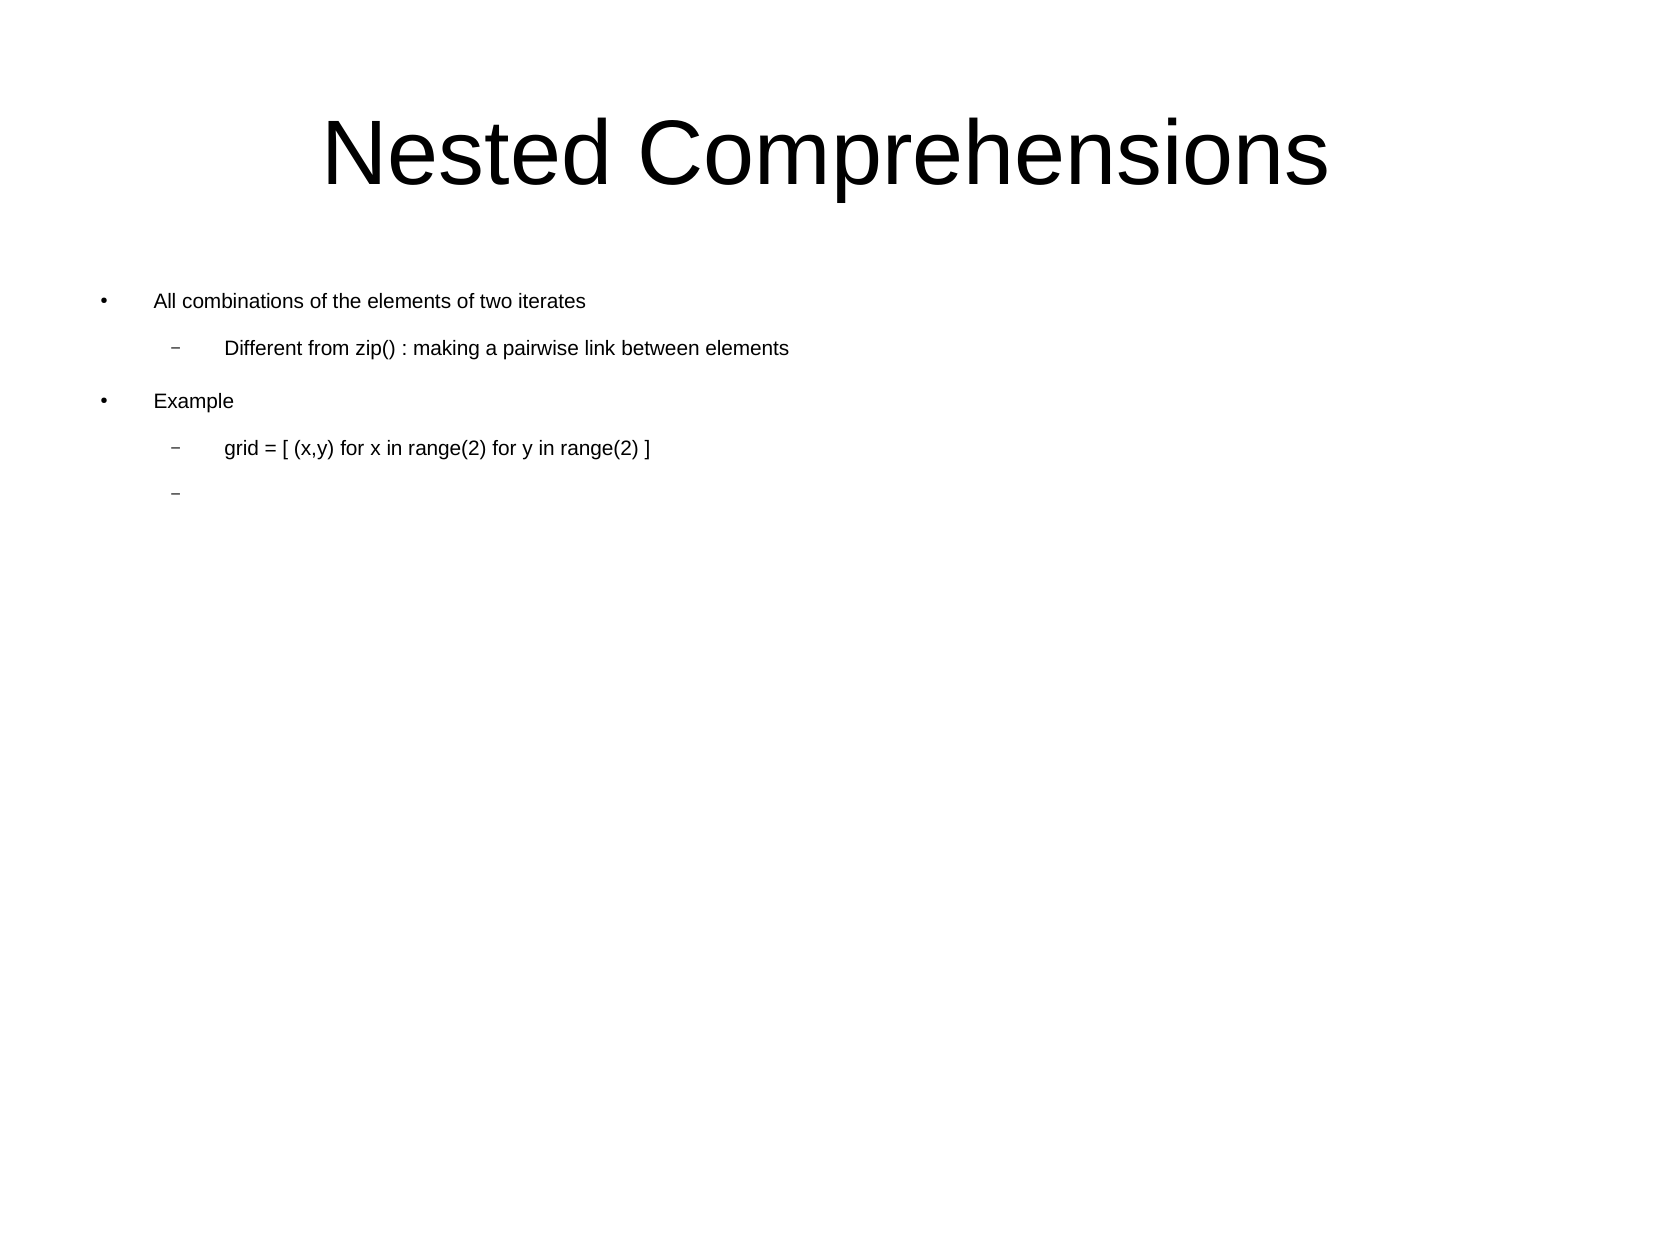

# Nested Comprehensions
All combinations of the elements of two iterates
Different from zip() : making a pairwise link between elements
Example
grid = [ (x,y) for x in range(2) for y in range(2) ]